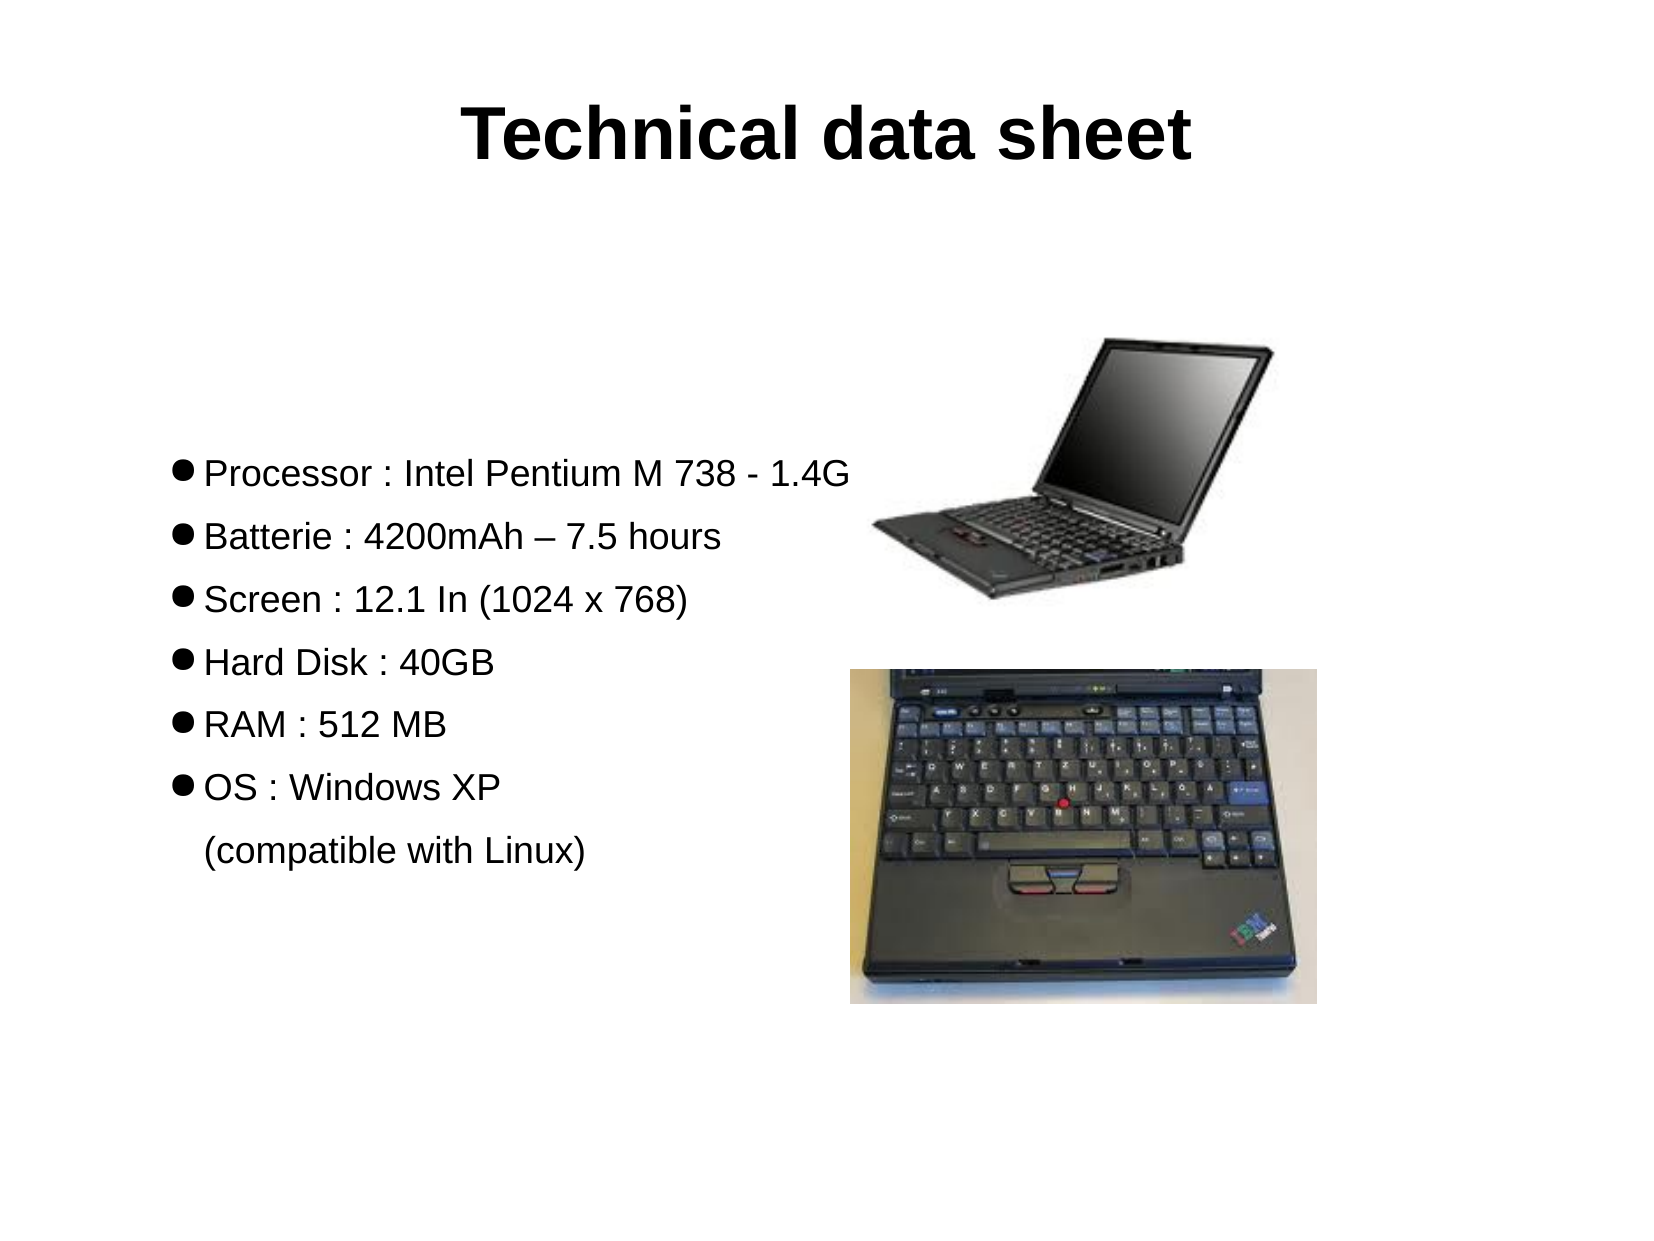

# Technical data sheet
Processor : Intel Pentium M 738 - 1.4GHz
Batterie : 4200mAh – 7.5 hours
Screen : 12.1 In (1024 x 768)
Hard Disk : 40GB
RAM : 512 MB
OS : Windows XP
(compatible with Linux)